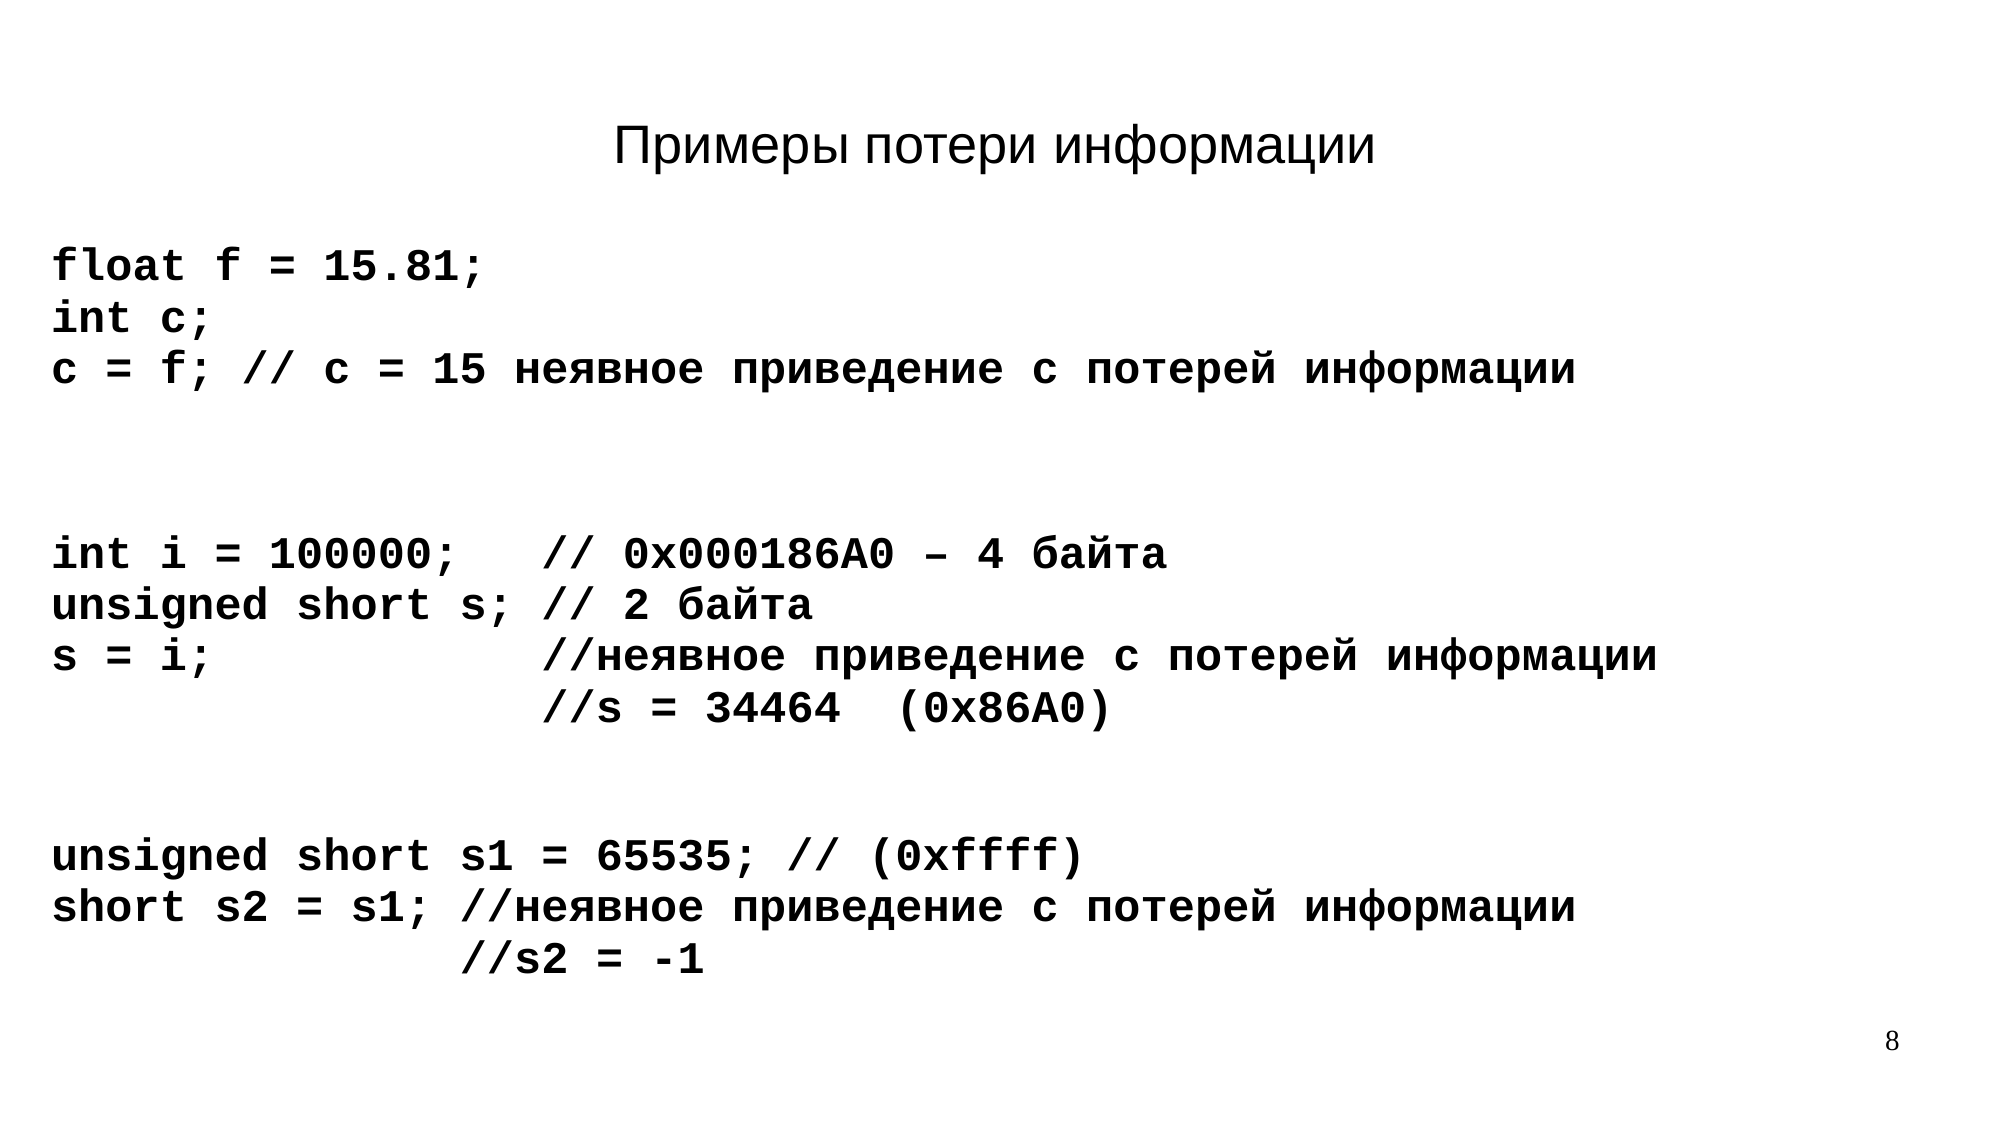

# Примеры потери информации
float f = 15.81;
int c;
c = f; // c = 15 неявное приведение с потерей информации
int i = 100000; // 0x000186A0 – 4 байта
unsigned short s; // 2 байта
s = i; //неявное приведение с потерей информации
 //s = 34464 (0x86A0)
unsigned short s1 = 65535; // (0xffff)
short s2 = s1; //неявное приведение с потерей информации
 //s2 = -1
8